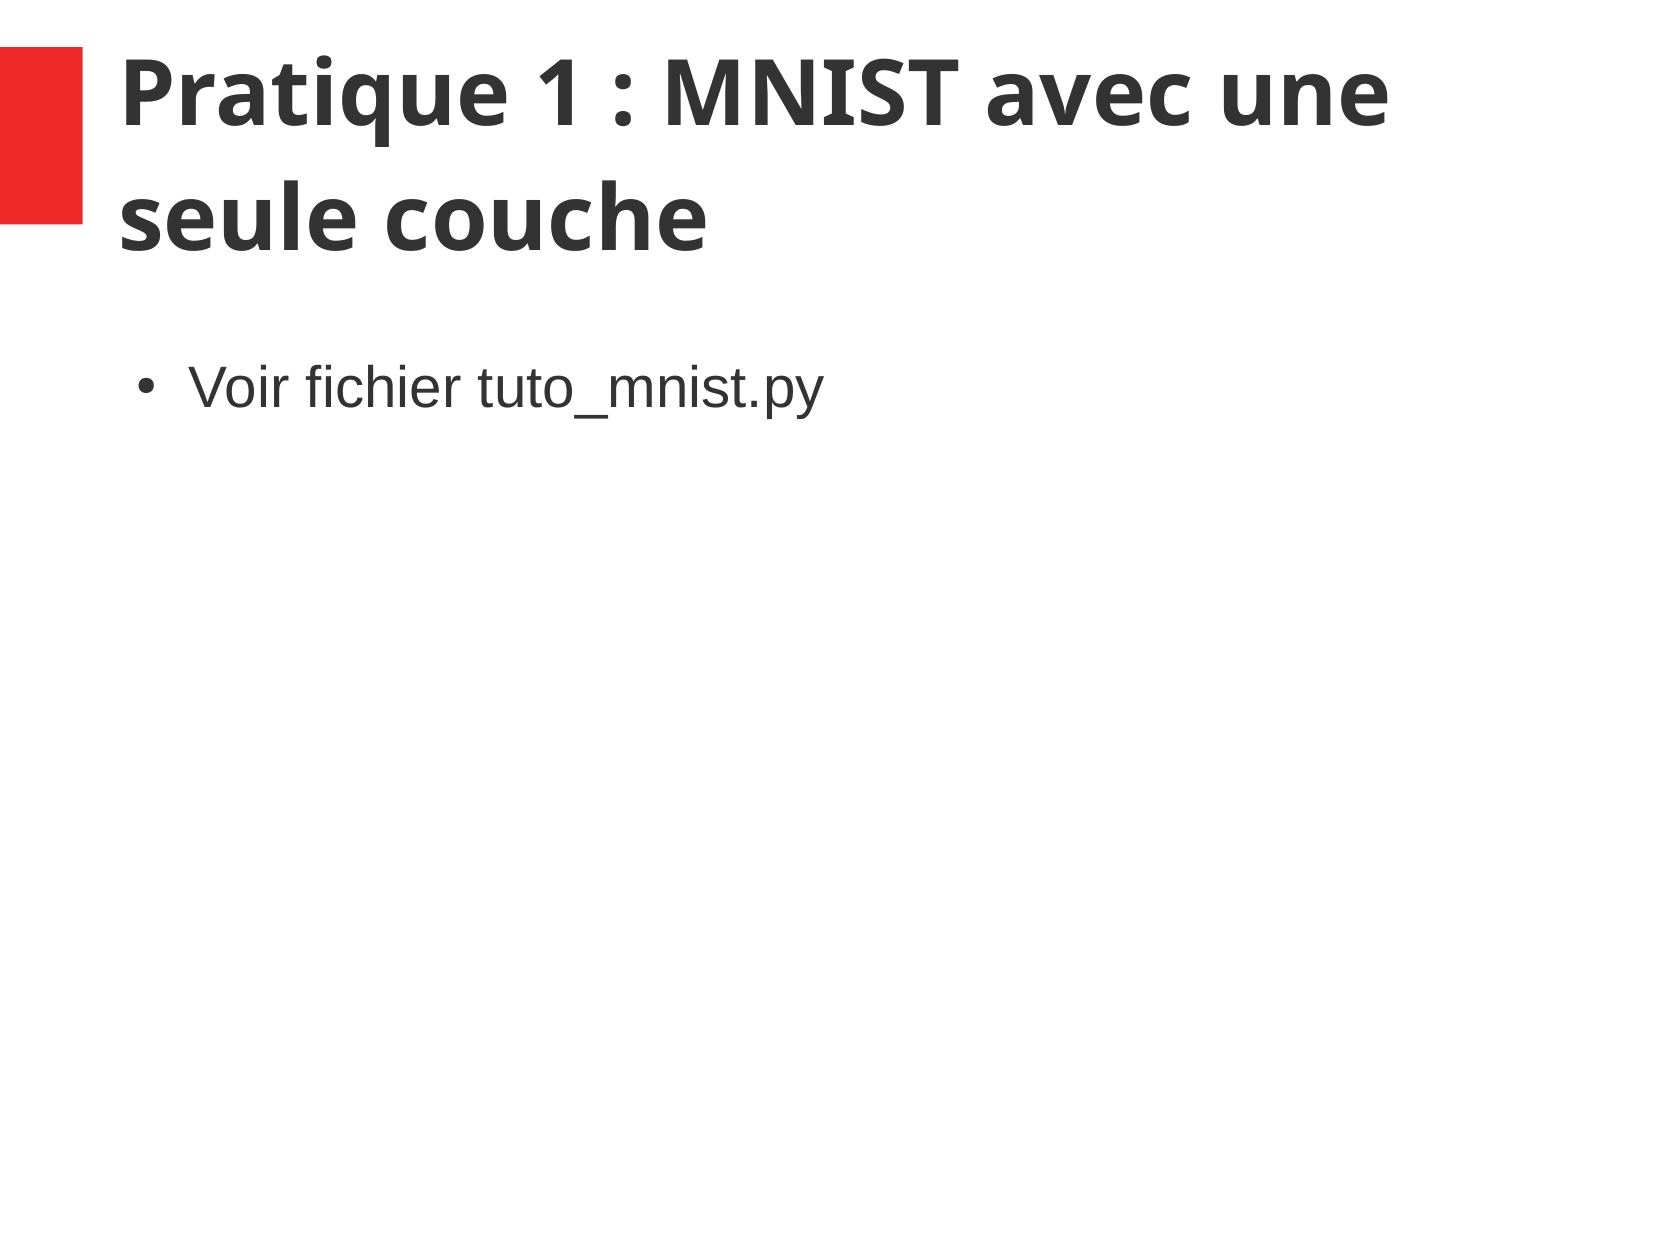

# Pratique 1 : MNIST avec une seule couche
Voir fichier tuto_mnist.py